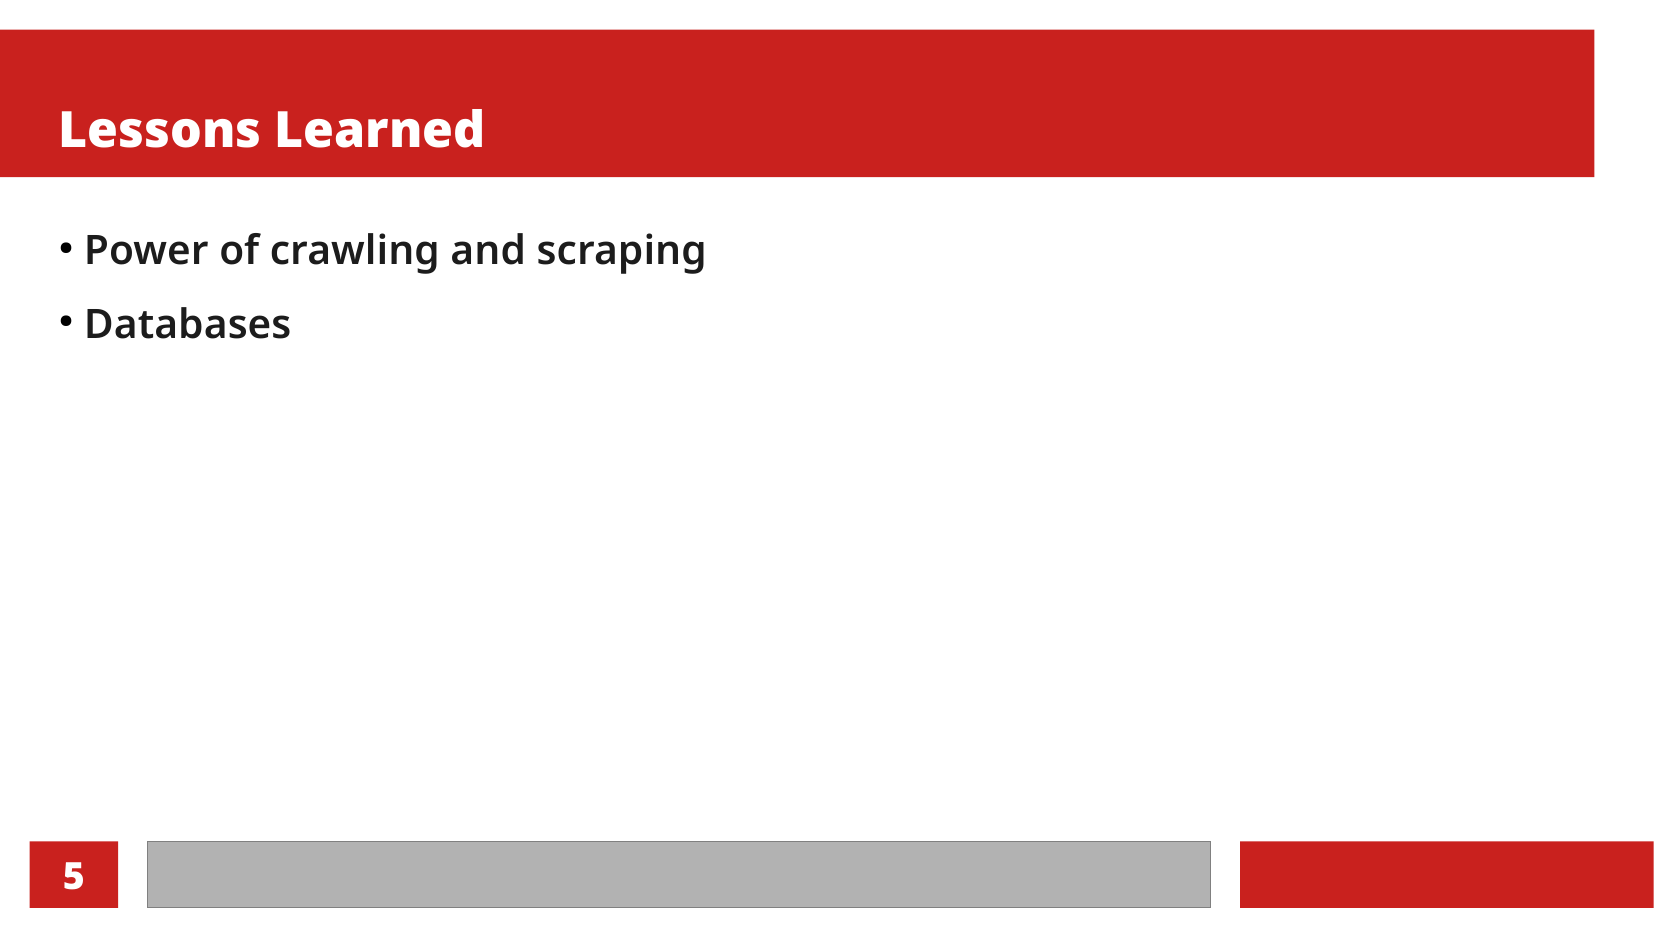

# Lessons Learned
 Power of crawling and scraping
 Databases
5